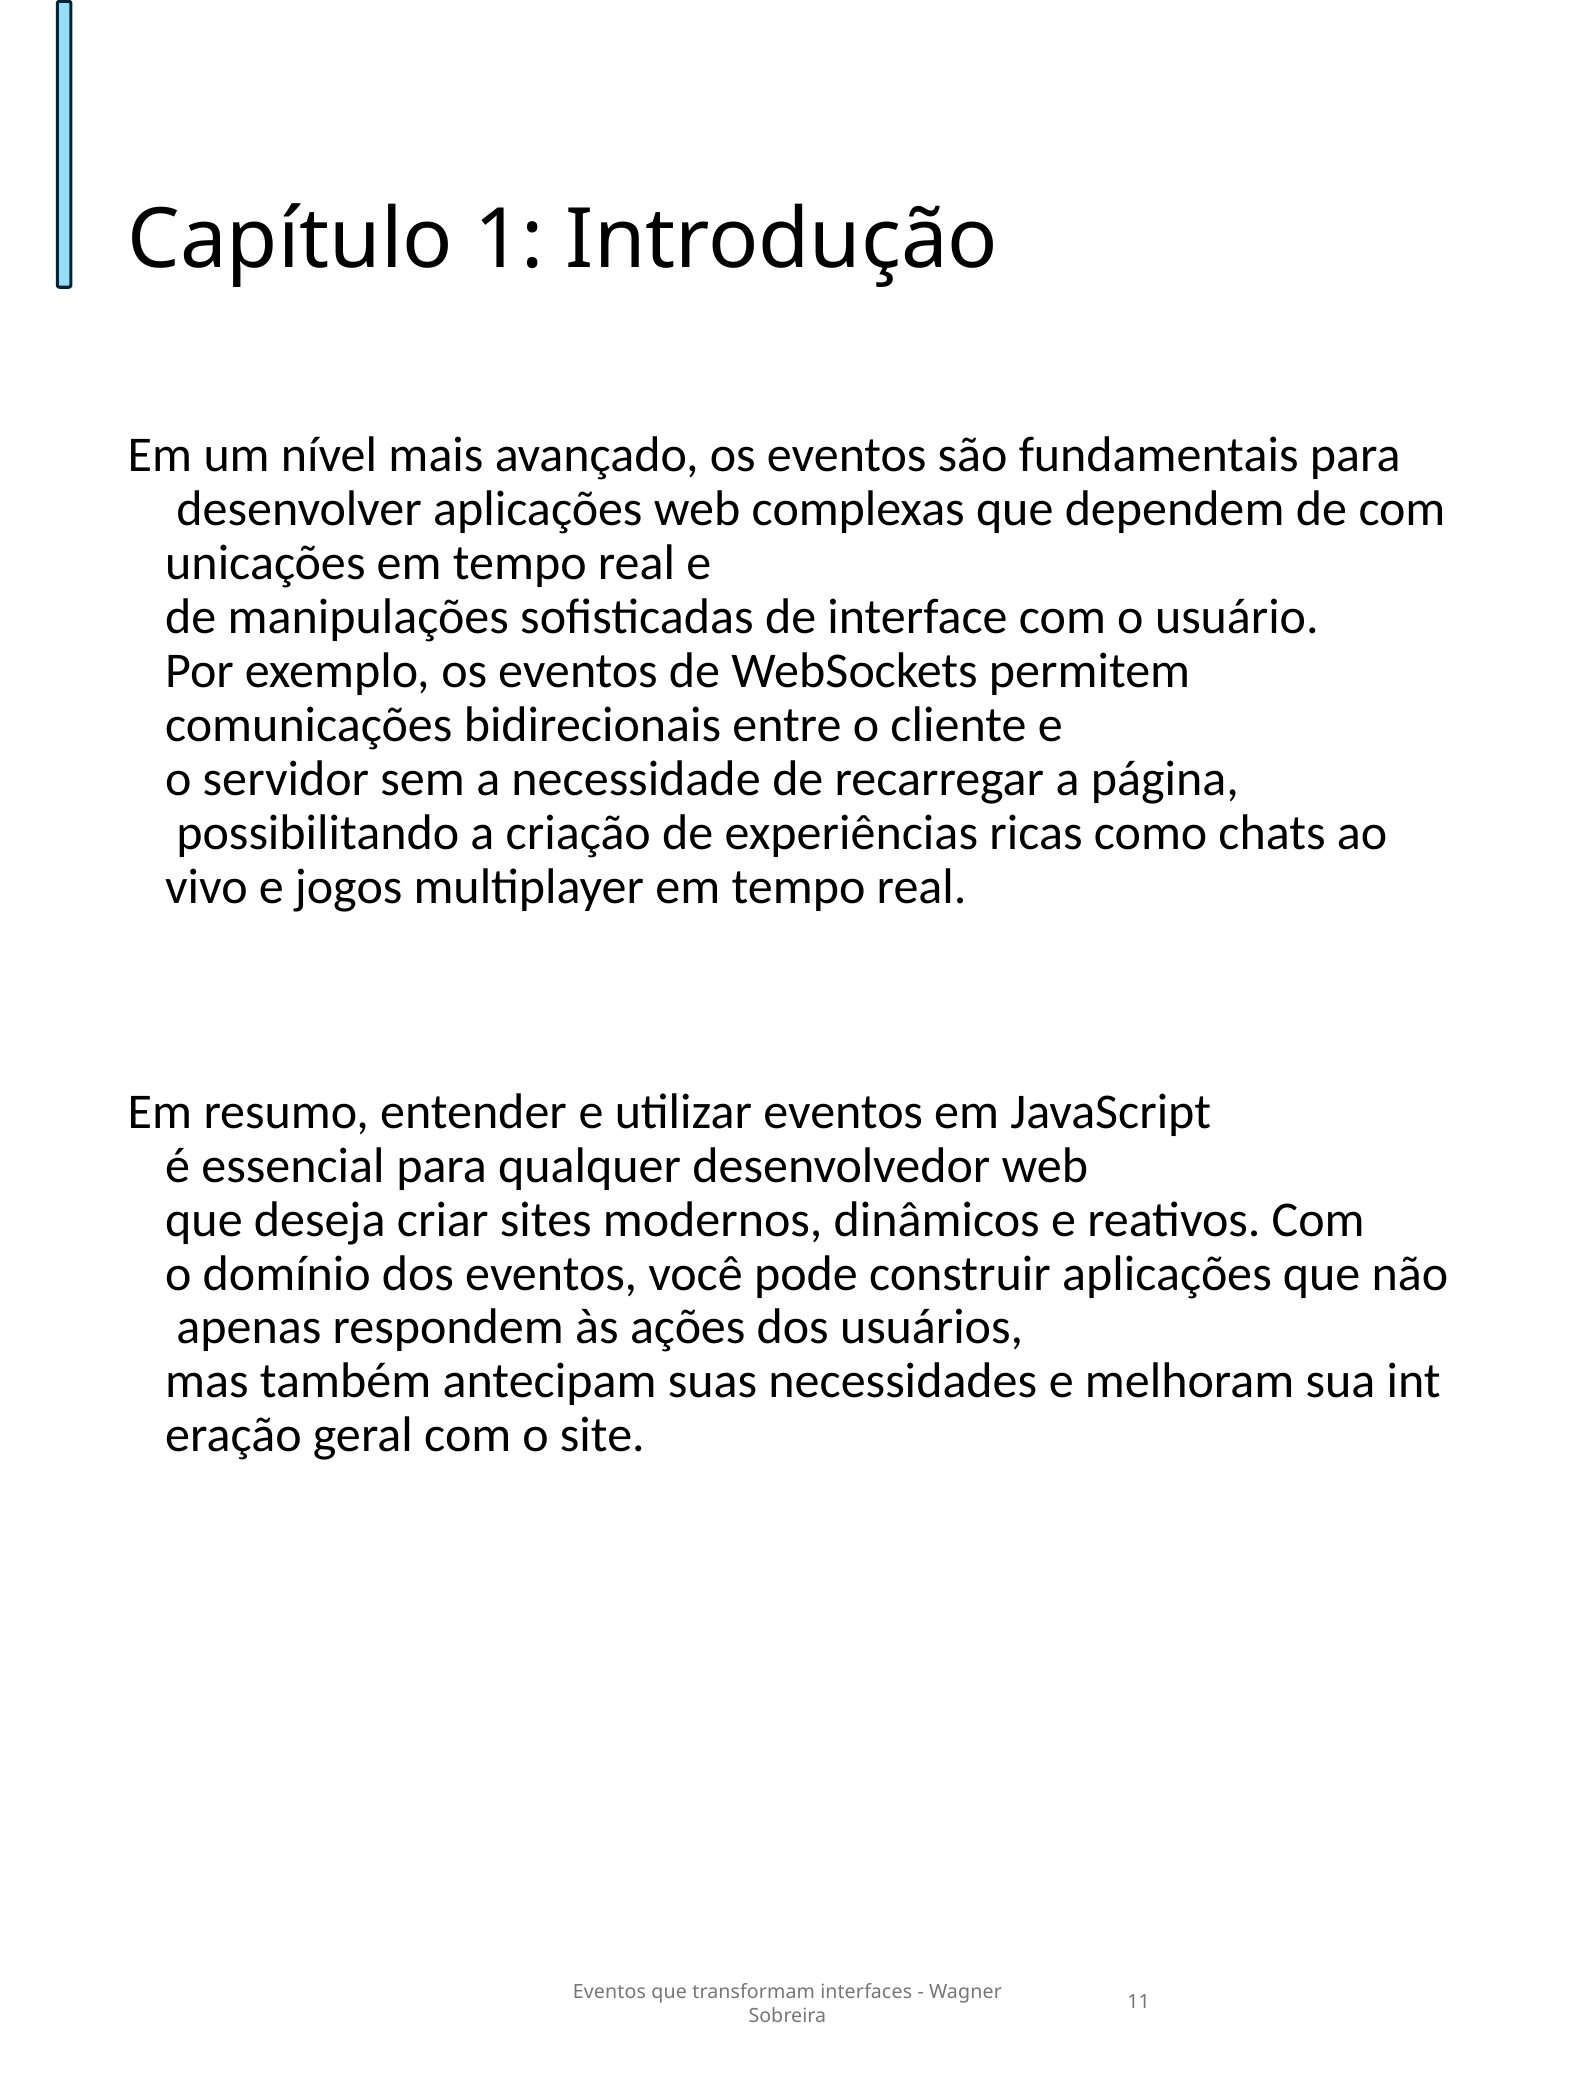

Capítulo 1: Introdução
Em um nível mais avançado, os eventos são fundamentais para  desenvolver aplicações web complexas que dependem de comunicações em tempo real e de manipulações sofisticadas de interface com o usuário. Por exemplo, os eventos de WebSockets permitem  comunicações bidirecionais entre o cliente e o servidor sem a necessidade de recarregar a página,  possibilitando a criação de experiências ricas como chats ao  vivo e jogos multiplayer em tempo real.
Em resumo, entender e utilizar eventos em JavaScript é essencial para qualquer desenvolvedor web que deseja criar sites modernos, dinâmicos e reativos. Com o domínio dos eventos, você pode construir aplicações que não apenas respondem às ações dos usuários, mas também antecipam suas necessidades e melhoram sua interação geral com o site.
Eventos que transformam interfaces - Wagner Sobreira